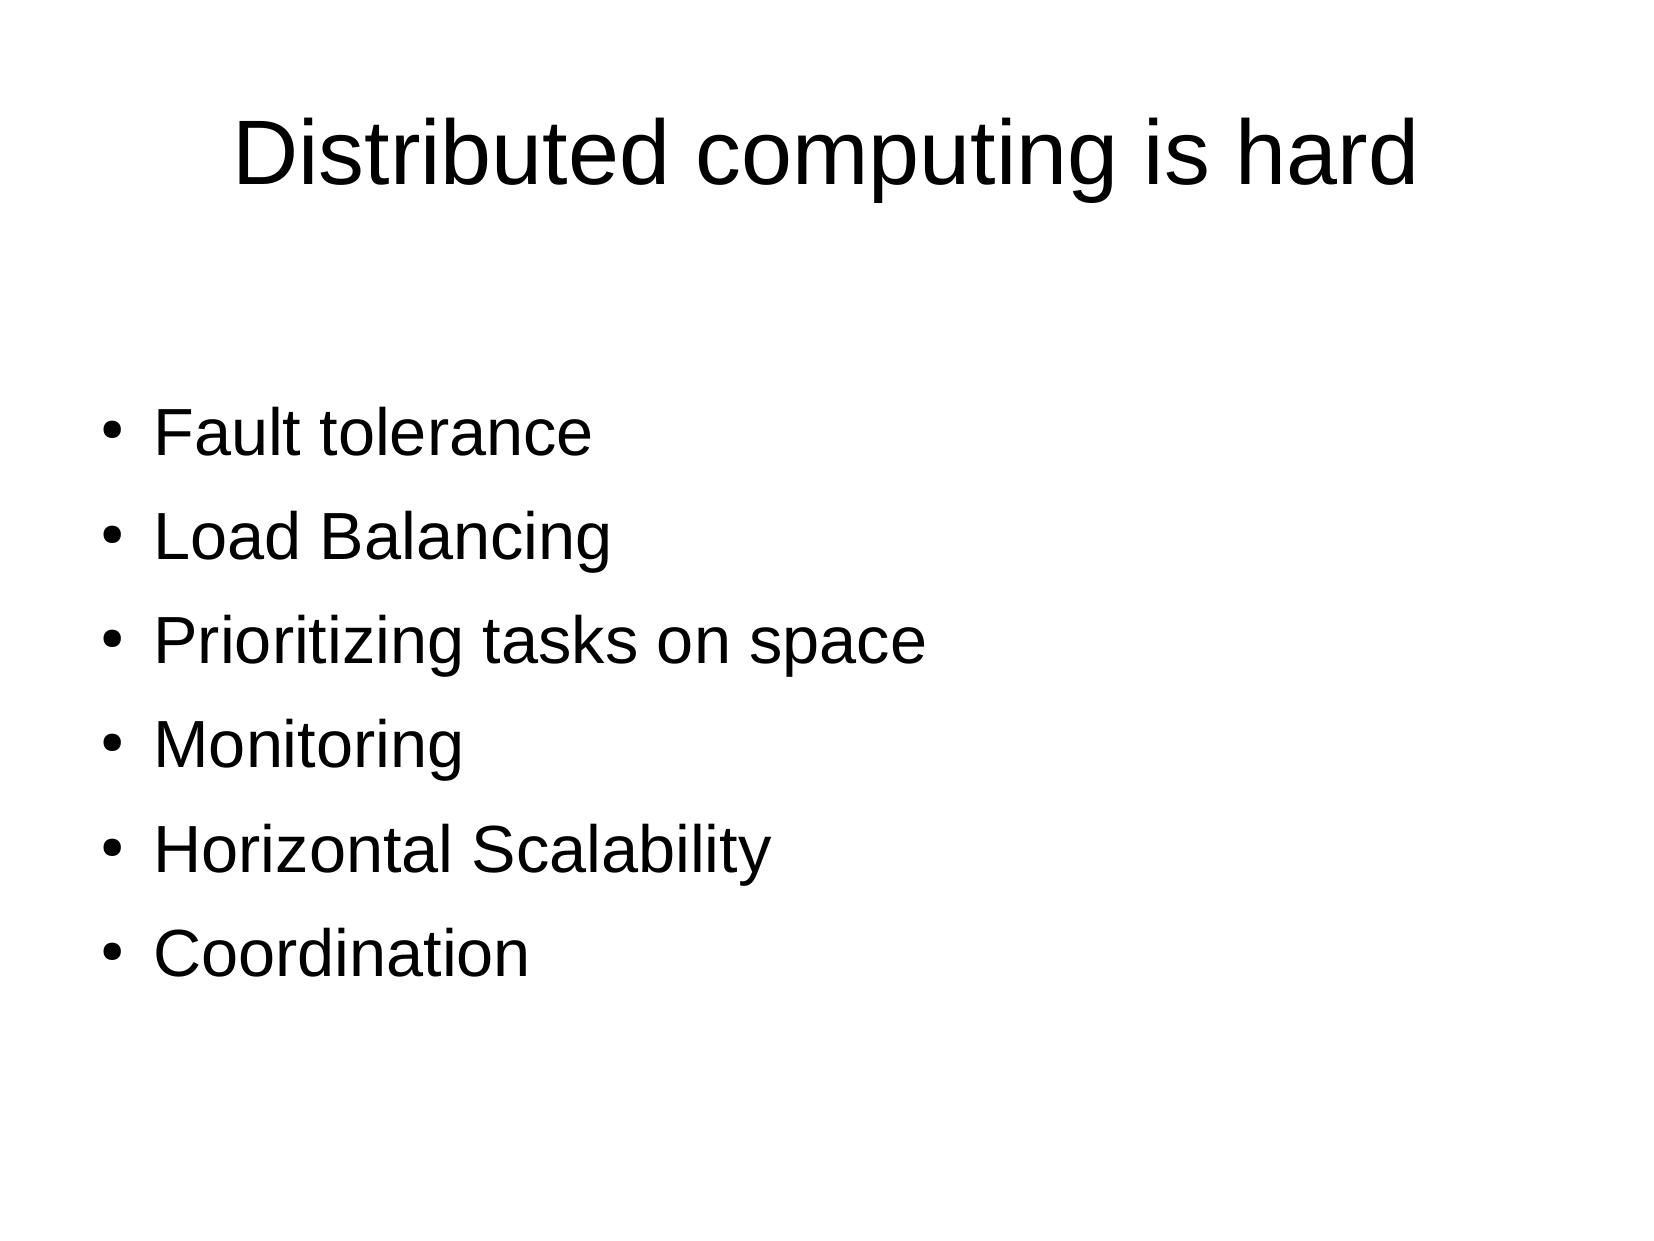

# Distributed computing is hard
Fault tolerance
Load Balancing
Prioritizing tasks on space
Monitoring
Horizontal Scalability
Coordination